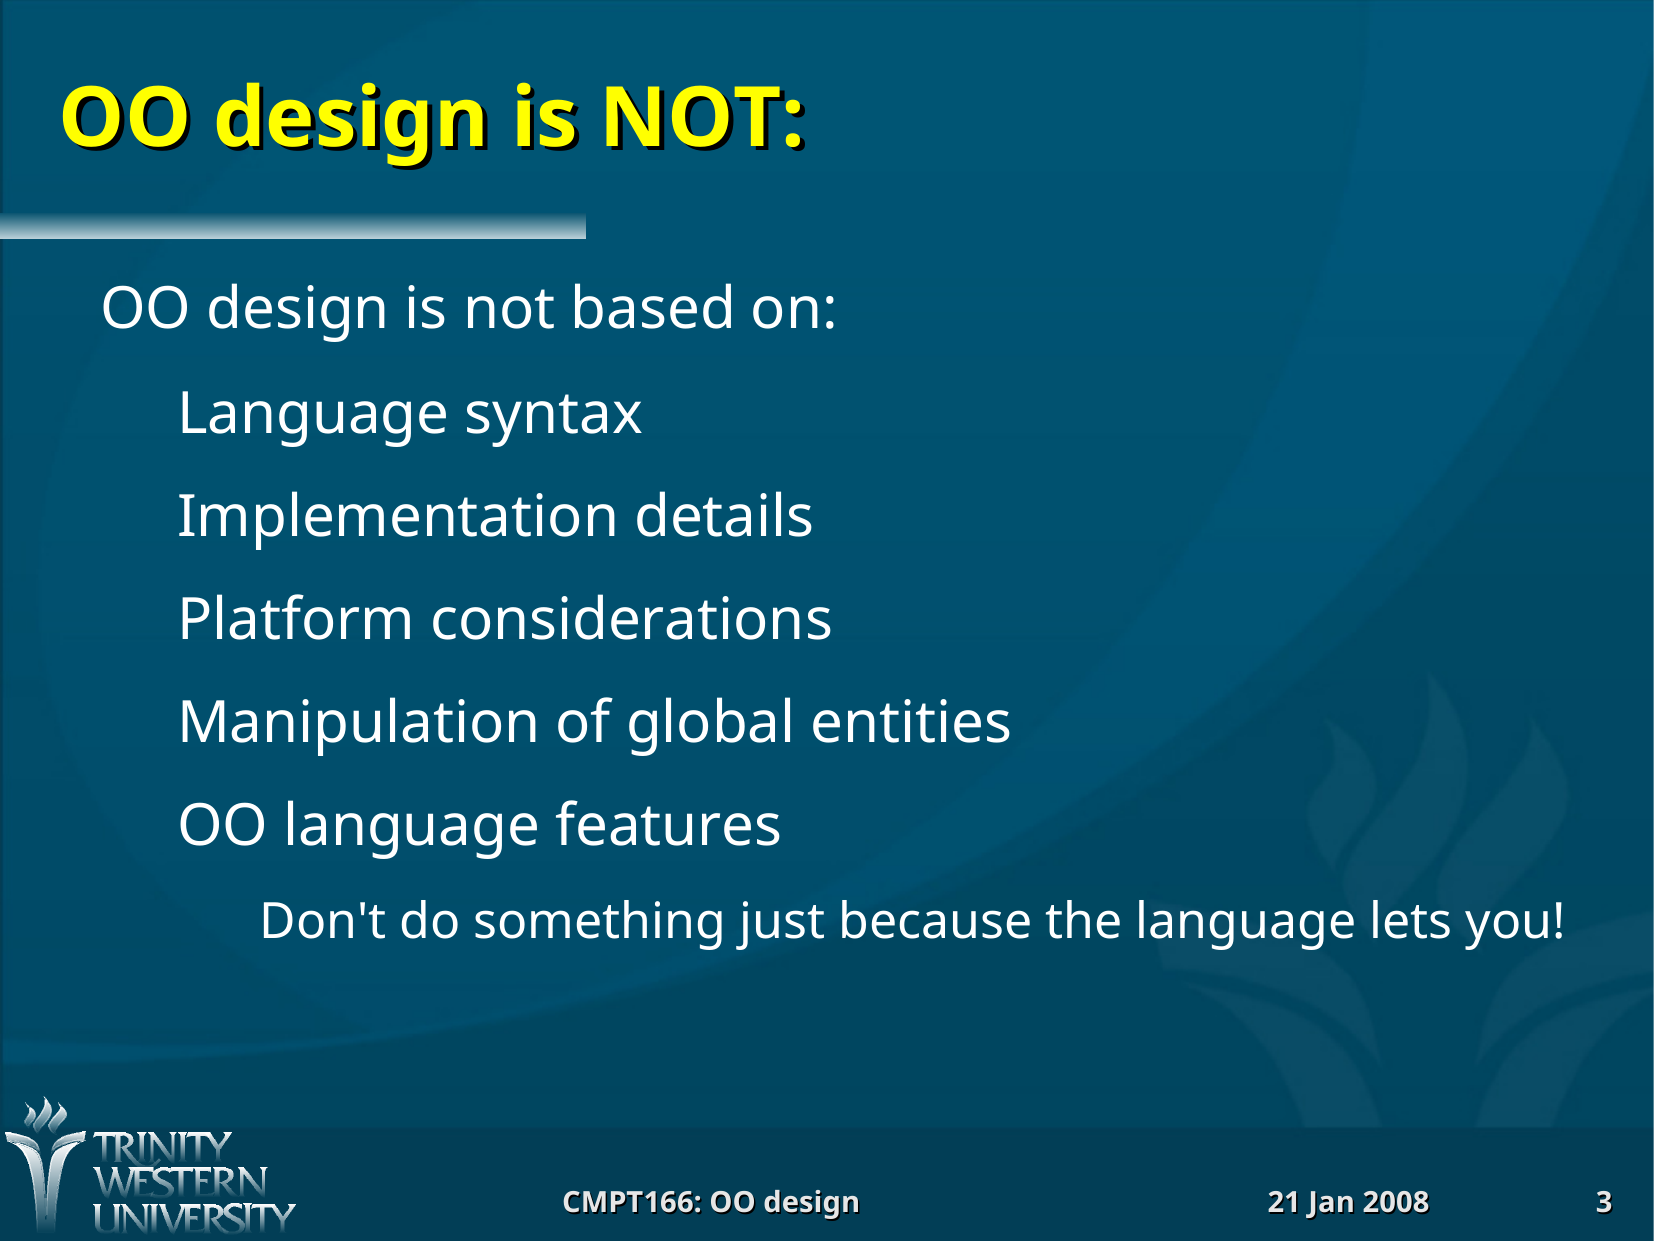

# OO design is NOT:
OO design is not based on:
Language syntax
Implementation details
Platform considerations
Manipulation of global entities
OO language features
Don't do something just because the language lets you!
CMPT166: OO design
21 Jan 2008
3